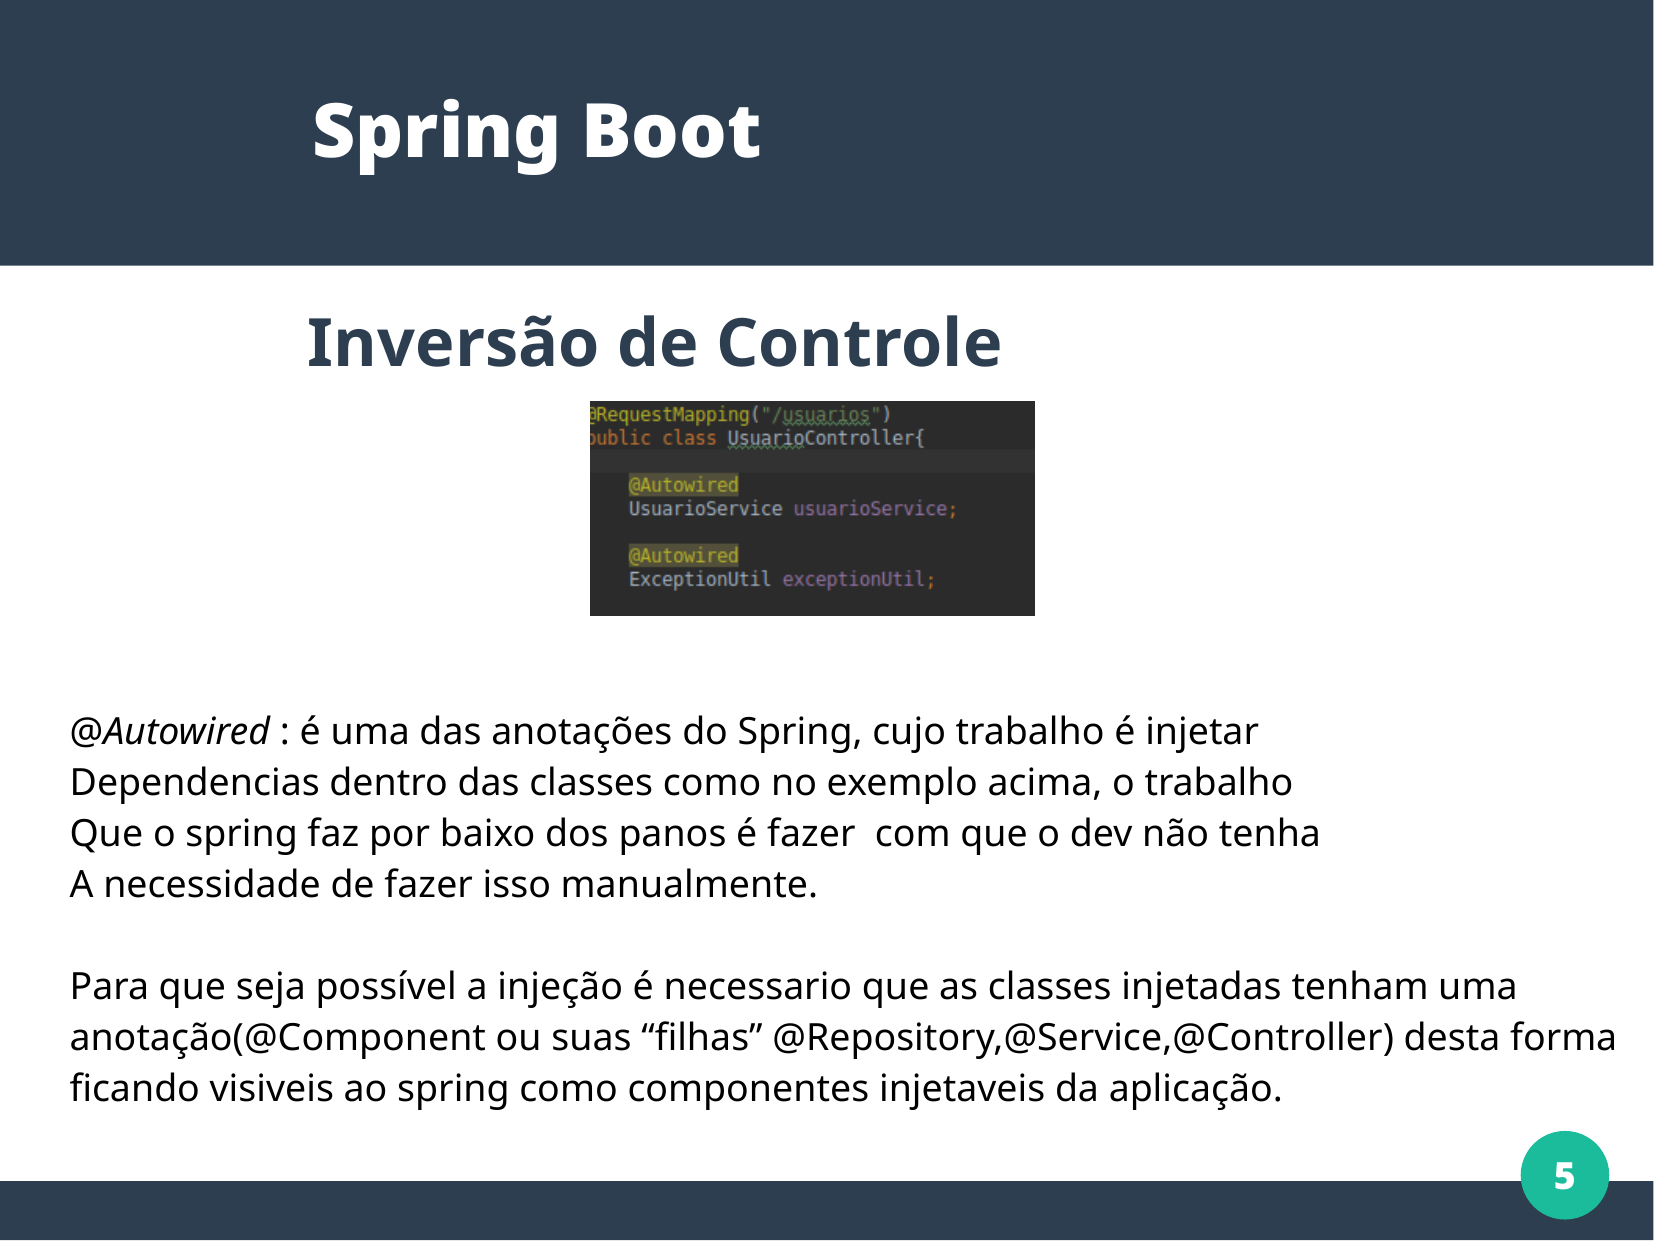

# Spring Boot
 Inversão de Controle
@Autowired : é uma das anotações do Spring, cujo trabalho é injetar
Dependencias dentro das classes como no exemplo acima, o trabalho
Que o spring faz por baixo dos panos é fazer com que o dev não tenha
A necessidade de fazer isso manualmente.
Para que seja possível a injeção é necessario que as classes injetadas tenham uma anotação(@Component ou suas “filhas” @Repository,@Service,@Controller) desta forma ficando visiveis ao spring como componentes injetaveis da aplicação.
5